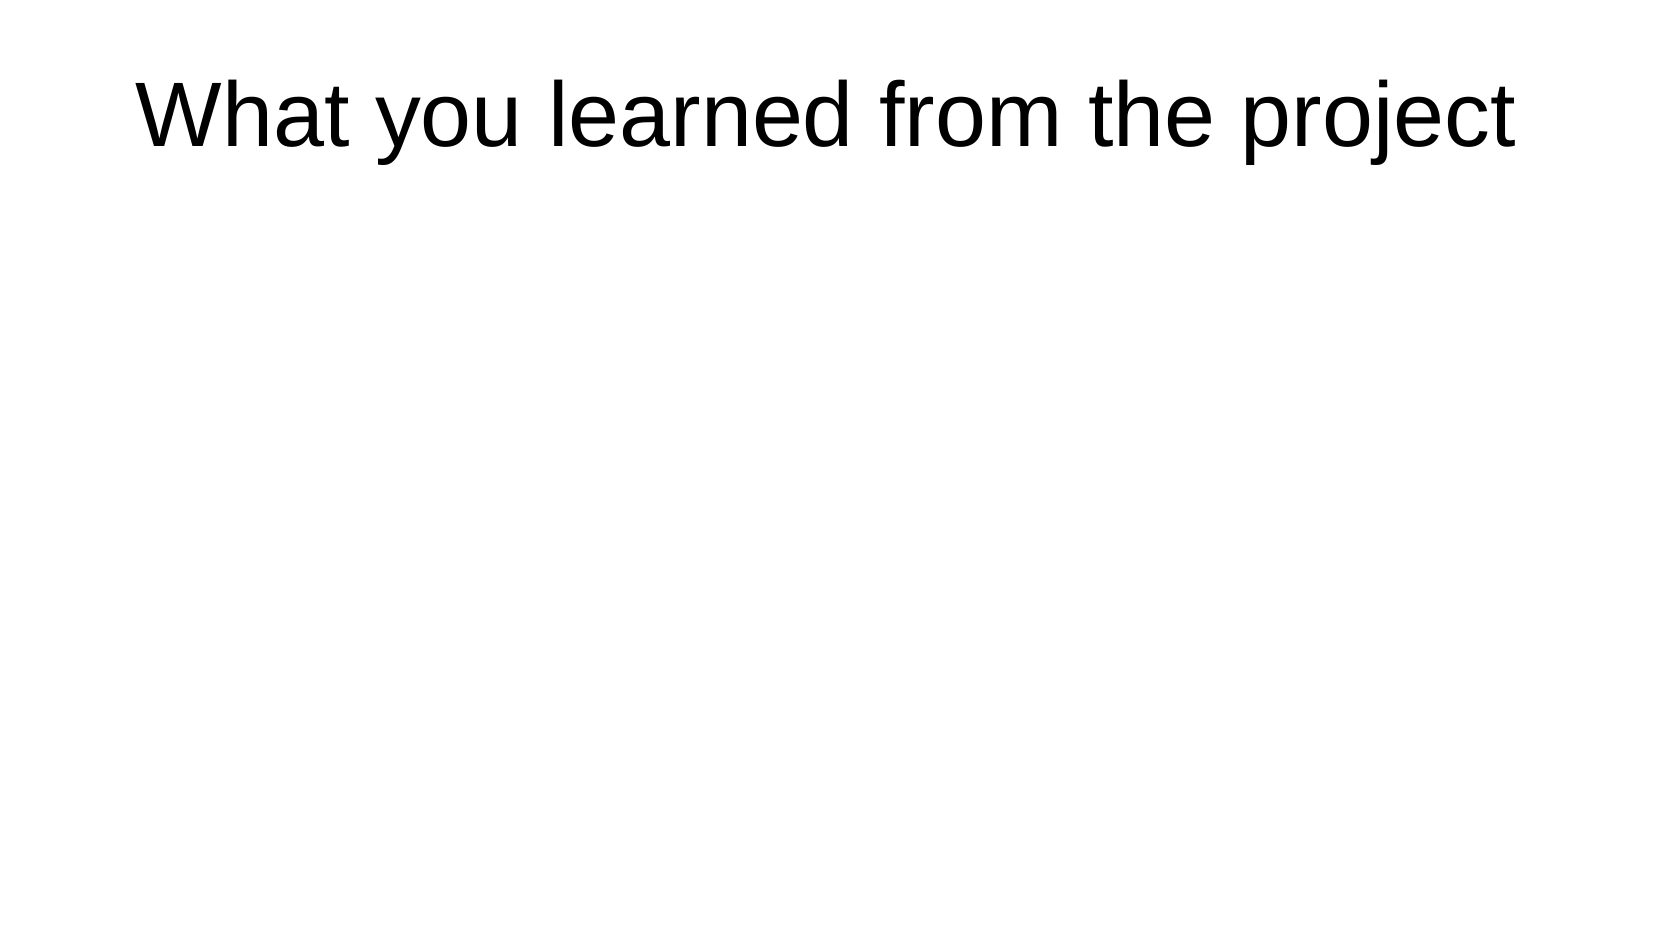

# What you learned from the project